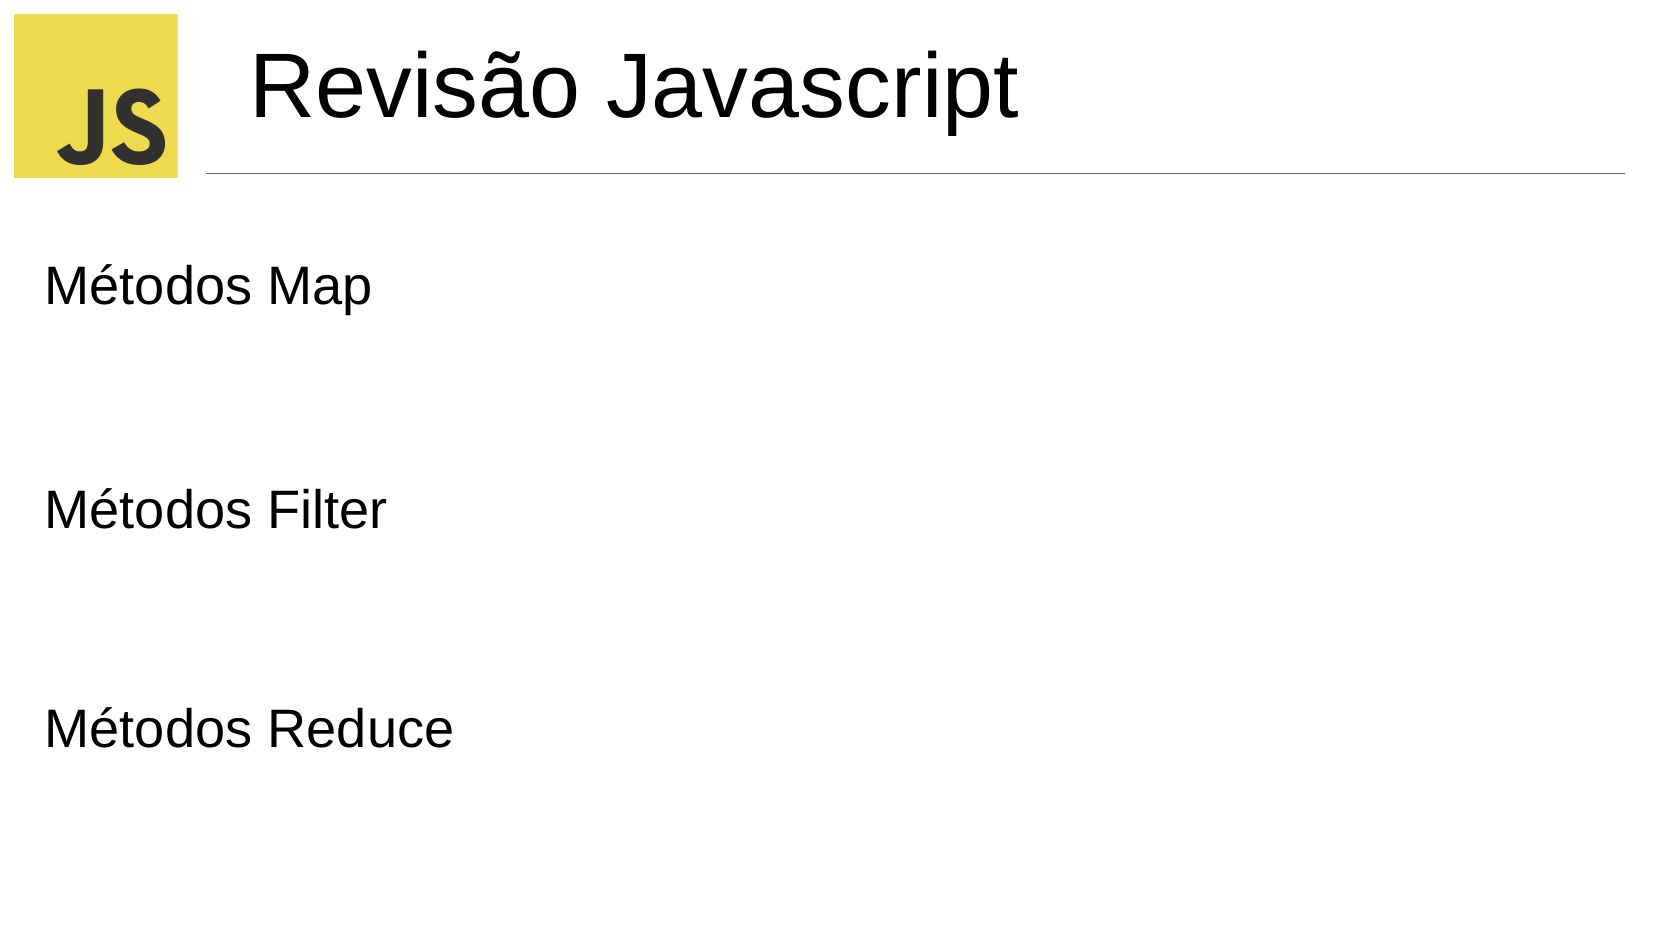

# Revisão Javascript
Métodos Map
Métodos Filter
Métodos Reduce